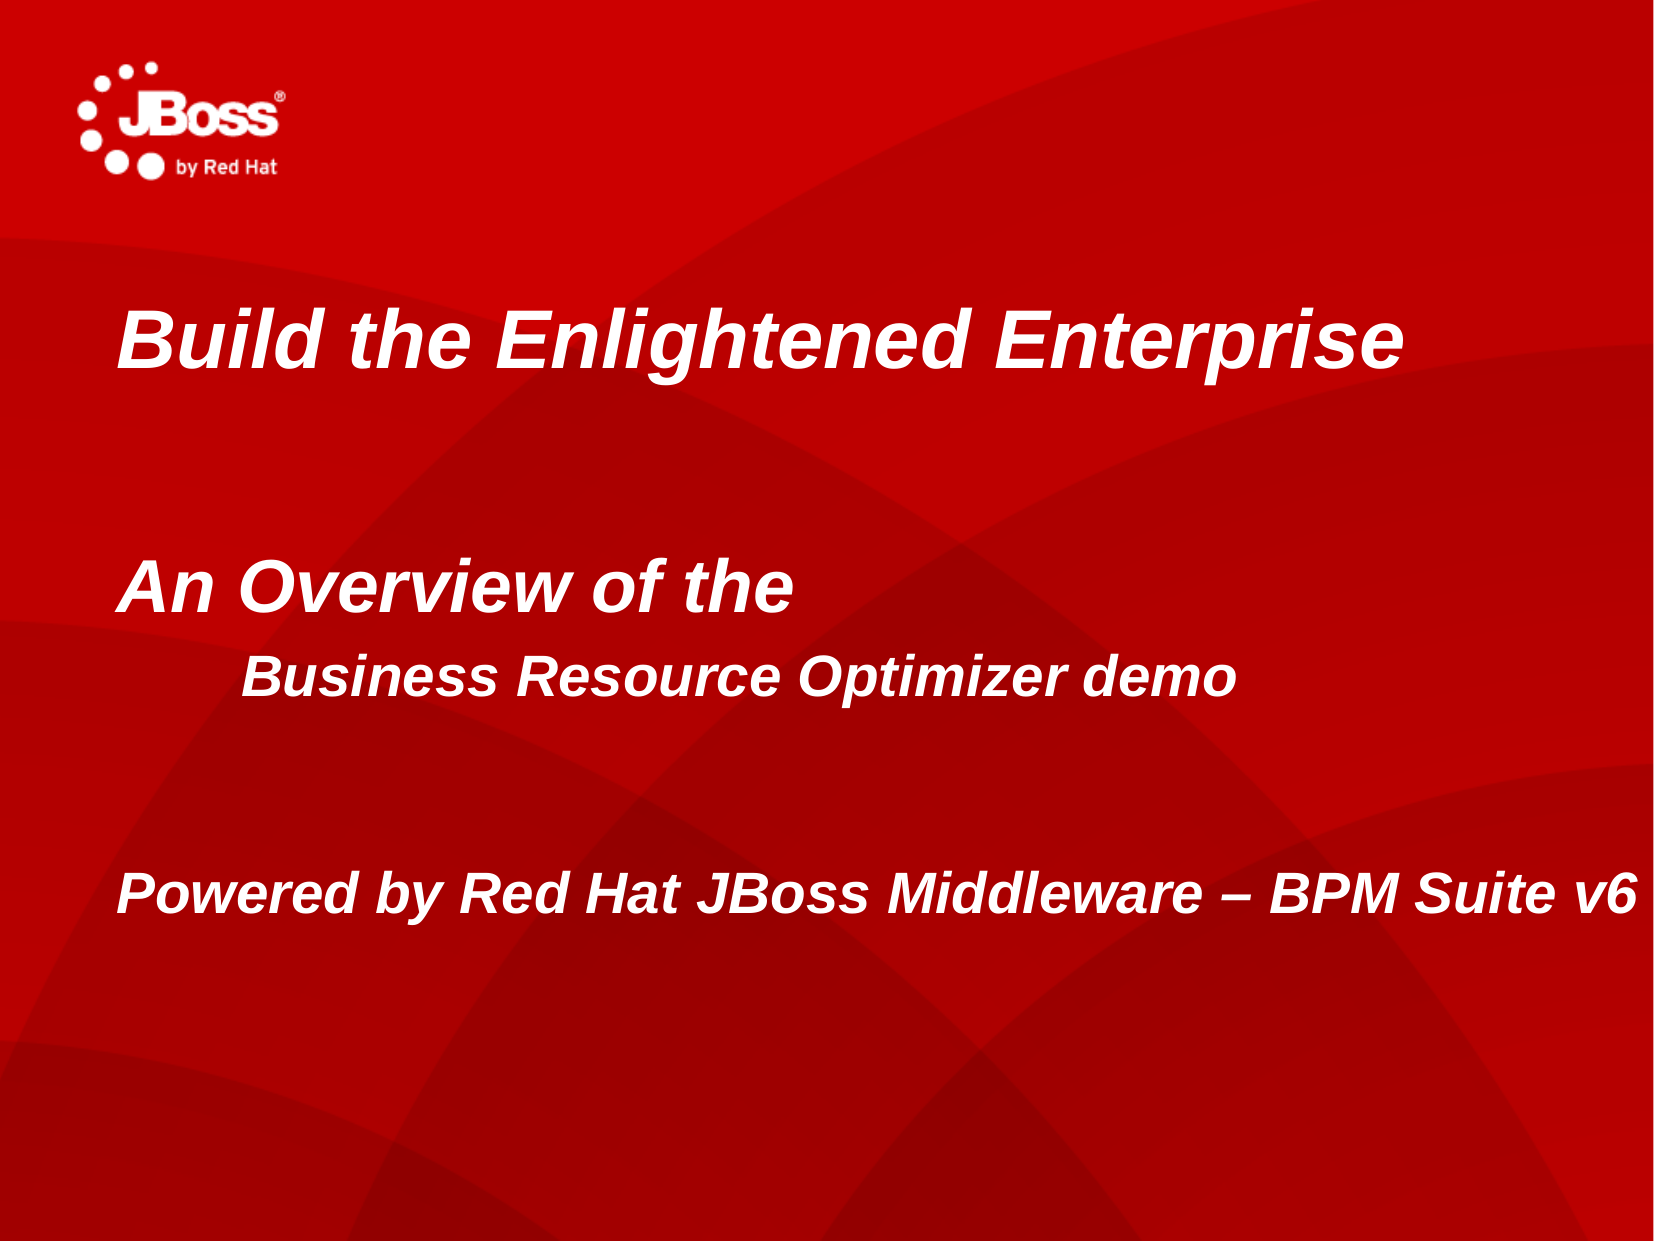

Build the Enlightened Enterprise
An Overview of the
 Business Resource Optimizer demo
Powered by Red Hat JBoss Middleware – BPM Suite v6
TITLE SLIDE: HEADLINE
Presenter name
Title, Red Hat
Date